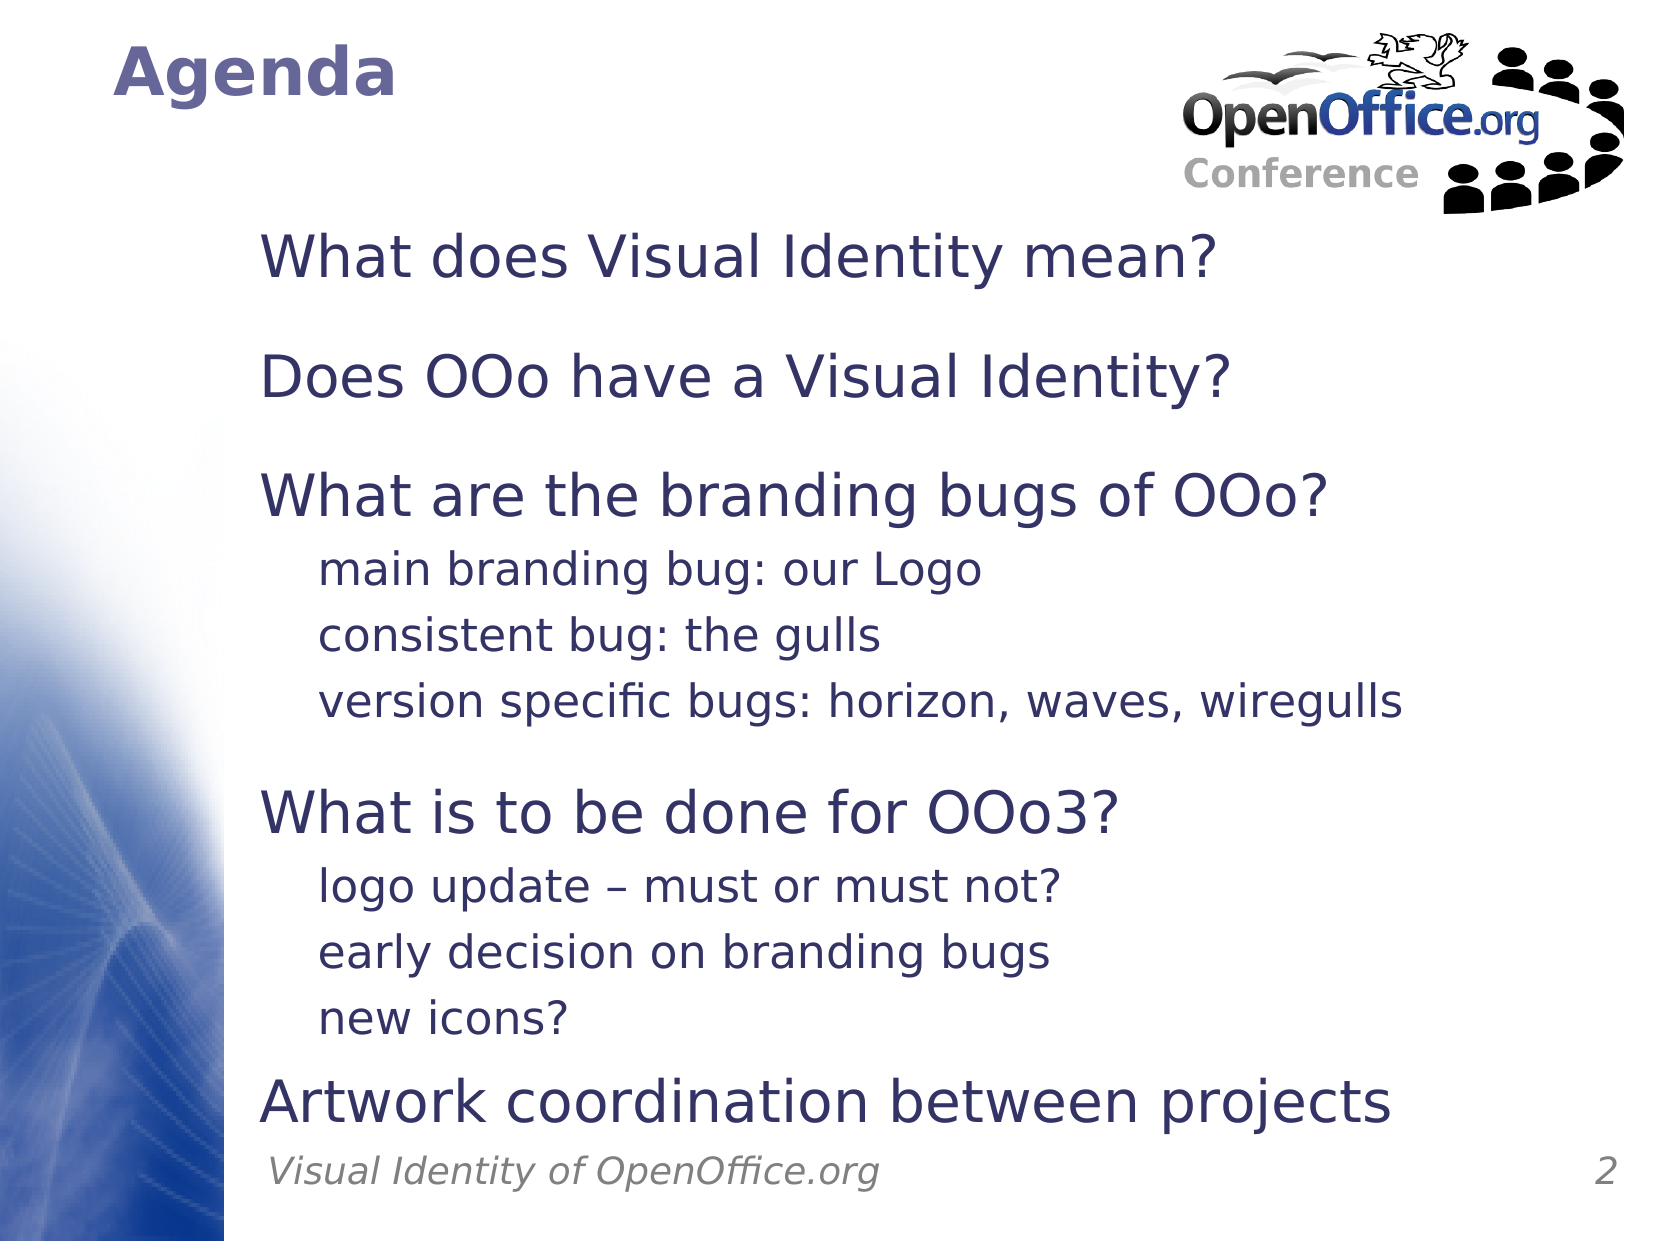

# Agenda
 What does Visual Identity mean?
 Does OOo have a Visual Identity?
 What are the branding bugs of OOo?
main branding bug: our Logo
consistent bug: the gulls
version specific bugs: horizon, waves, wiregulls
 What is to be done for OOo3?
logo update – must or must not?
early decision on branding bugs
new icons?
 Artwork coordination between projects